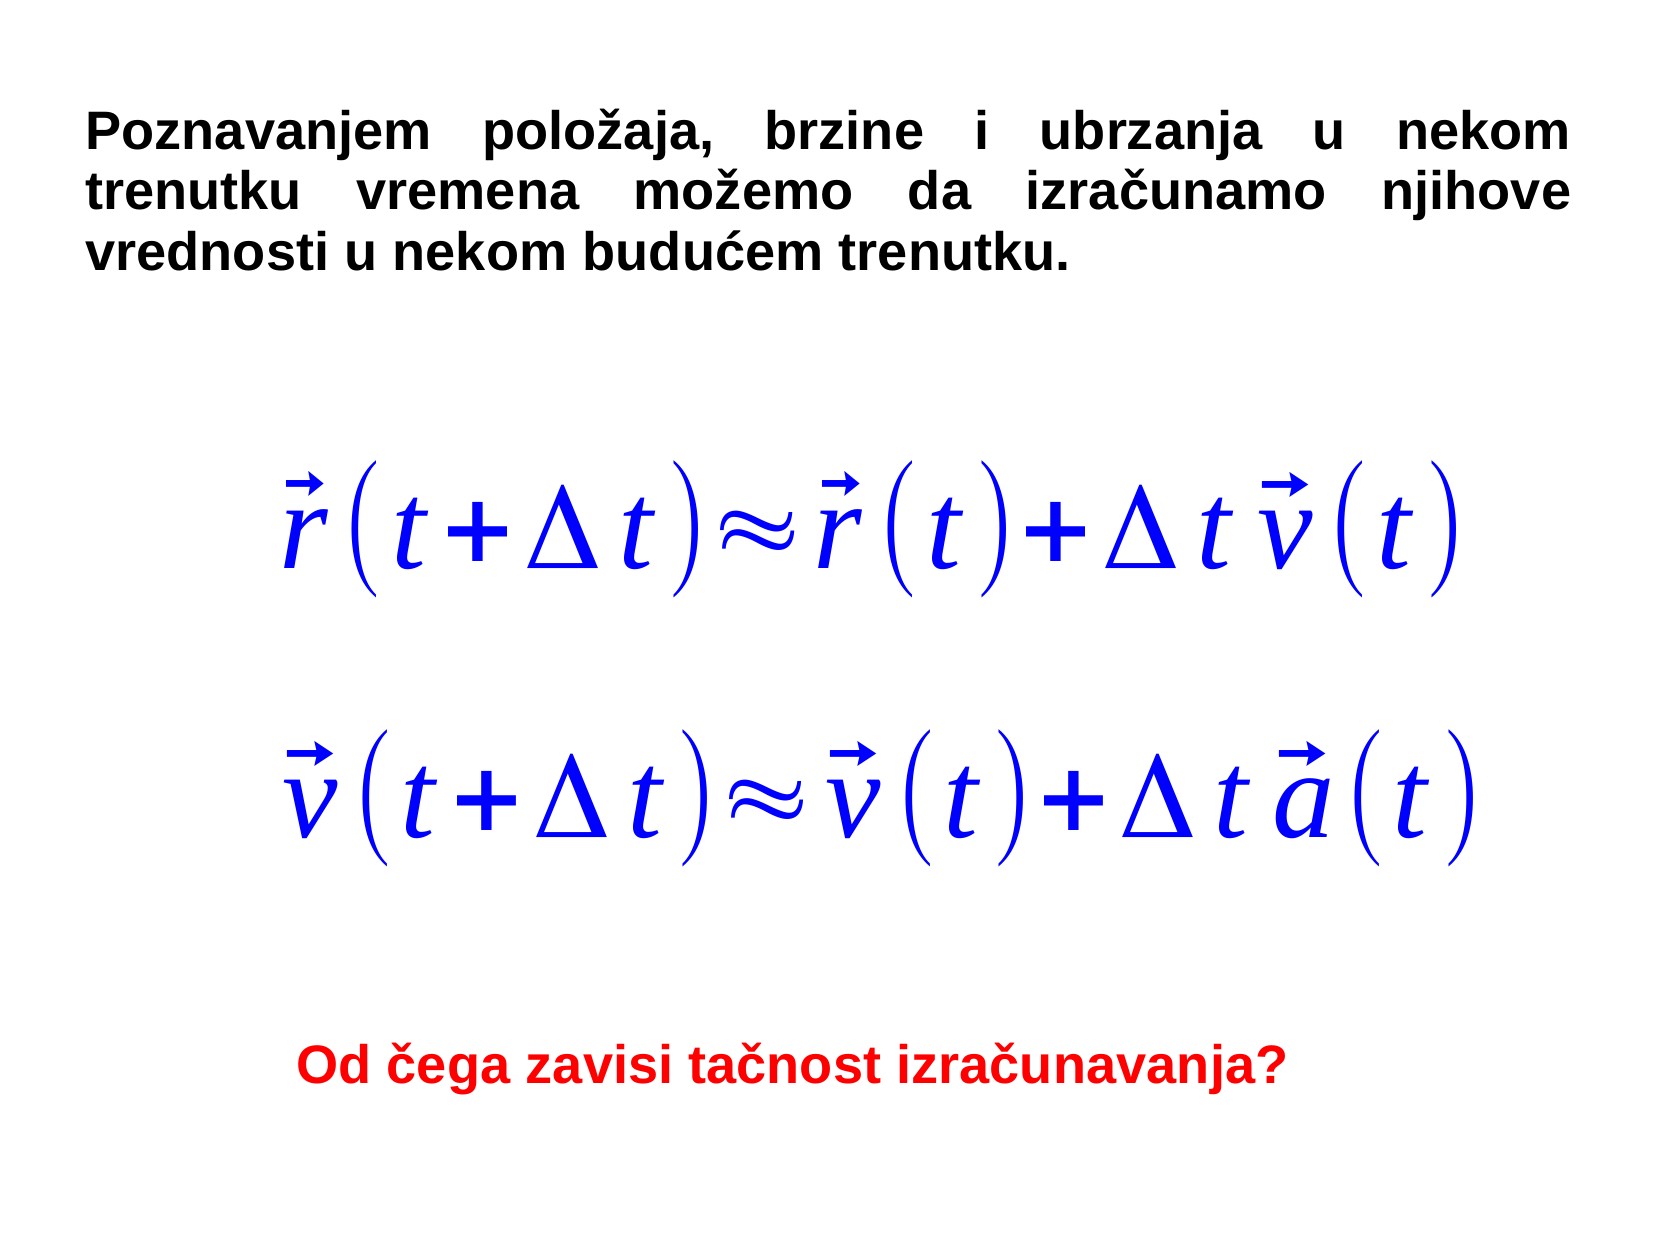

# Poznavanjem položaja, brzine i ubrzanja u nekom trenutku vremena možemo da izračunamo njihove vrednosti u nekom budućem trenutku.
Od čega zavisi tačnost izračunavanja?